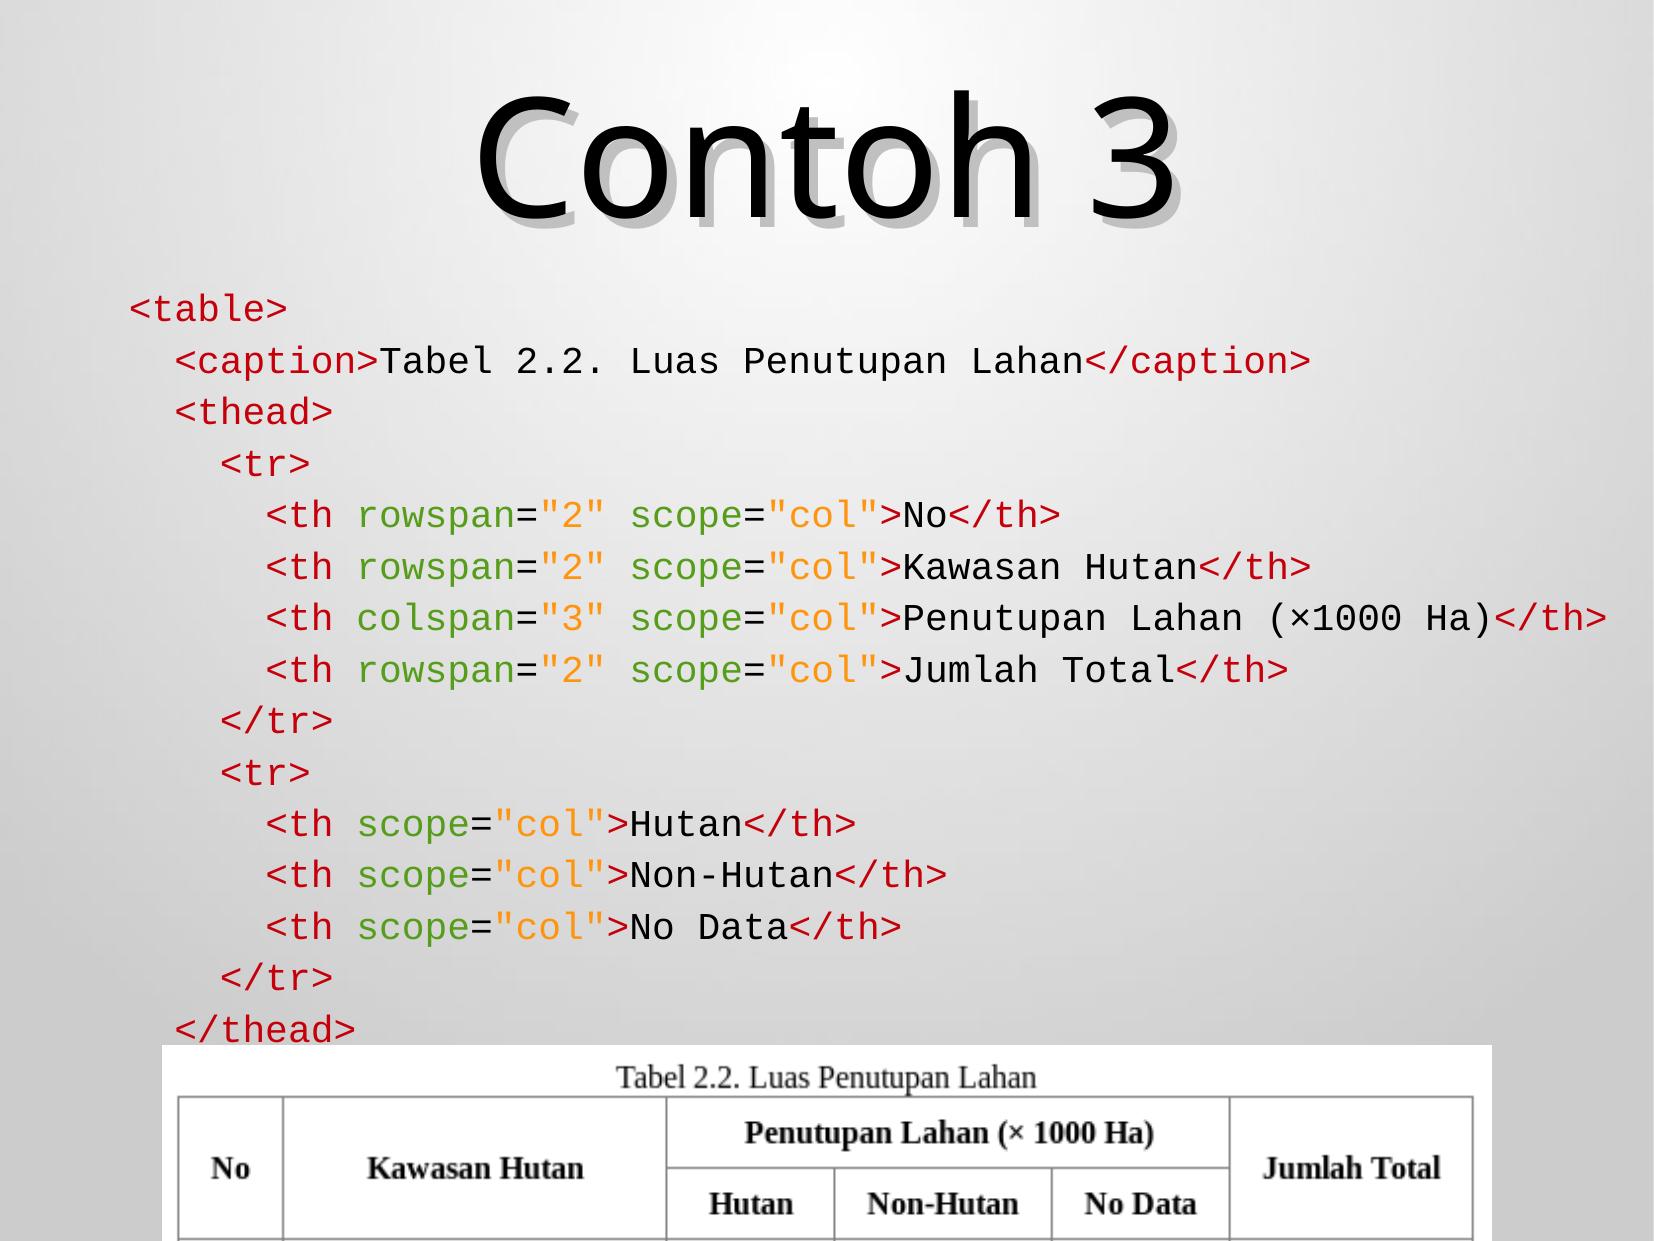

# Contoh 3
<table>
 <caption>Tabel 2.2. Luas Penutupan Lahan</caption>
 <thead>
 <tr>
 <th rowspan="2" scope="col">No</th>
 <th rowspan="2" scope="col">Kawasan Hutan</th>
 <th colspan="3" scope="col">Penutupan Lahan (×1000 Ha)</th>
 <th rowspan="2" scope="col">Jumlah Total</th>
 </tr>
 <tr>
 <th scope="col">Hutan</th>
 <th scope="col">Non-Hutan</th>
 <th scope="col">No Data</th>
 </tr>
 </thead>
 …